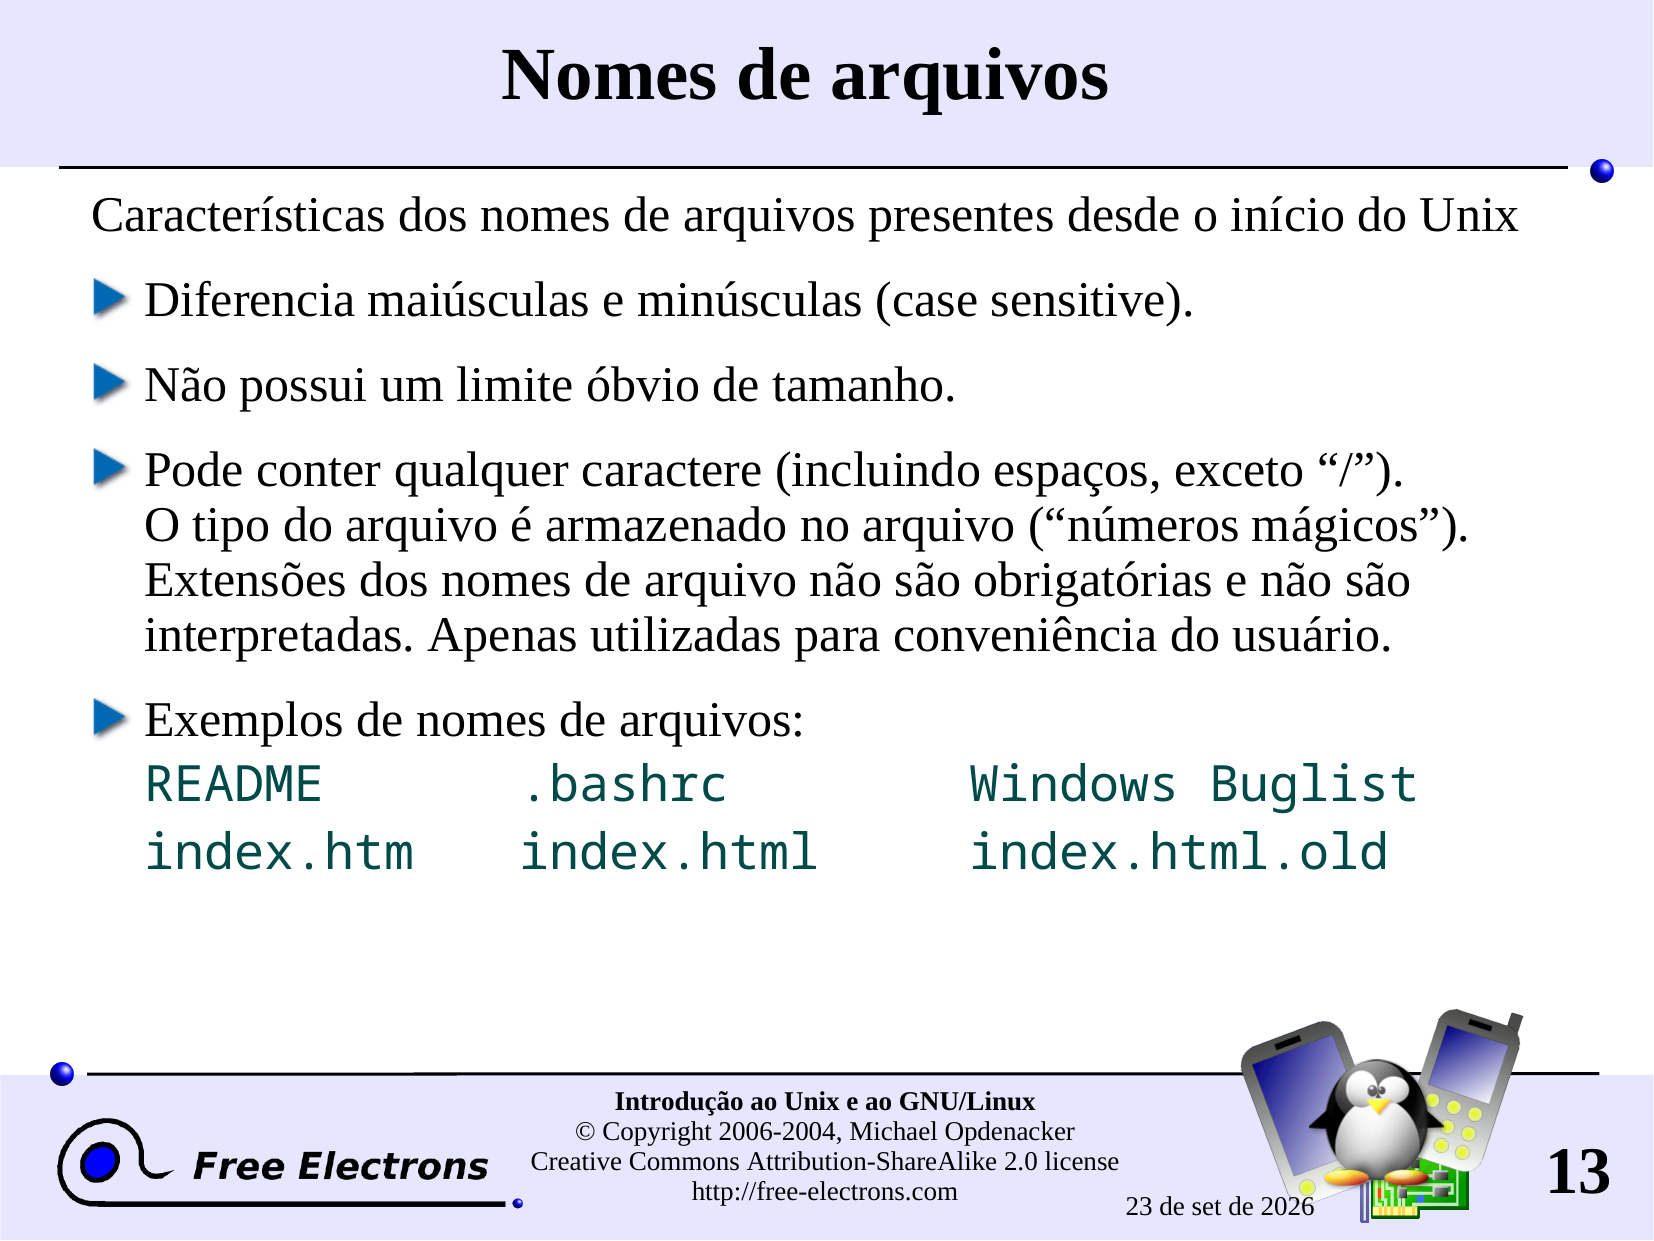

# Nomes de arquivos
Características dos nomes de arquivos presentes desde o início do Unix
Diferencia maiúsculas e minúsculas (case sensitive).
Não possui um limite óbvio de tamanho.
Pode conter qualquer caractere (incluindo espaços, exceto “/”).
O tipo do arquivo é armazenado no arquivo (“números mágicos”).
Extensões dos nomes de arquivo não são obrigatórias e não são interpretadas. Apenas utilizadas para conveniência do usuário.
Exemplos de nomes de arquivos:
README			.bashrc				Windows Buglist
index.htm		index.html		index.html.old